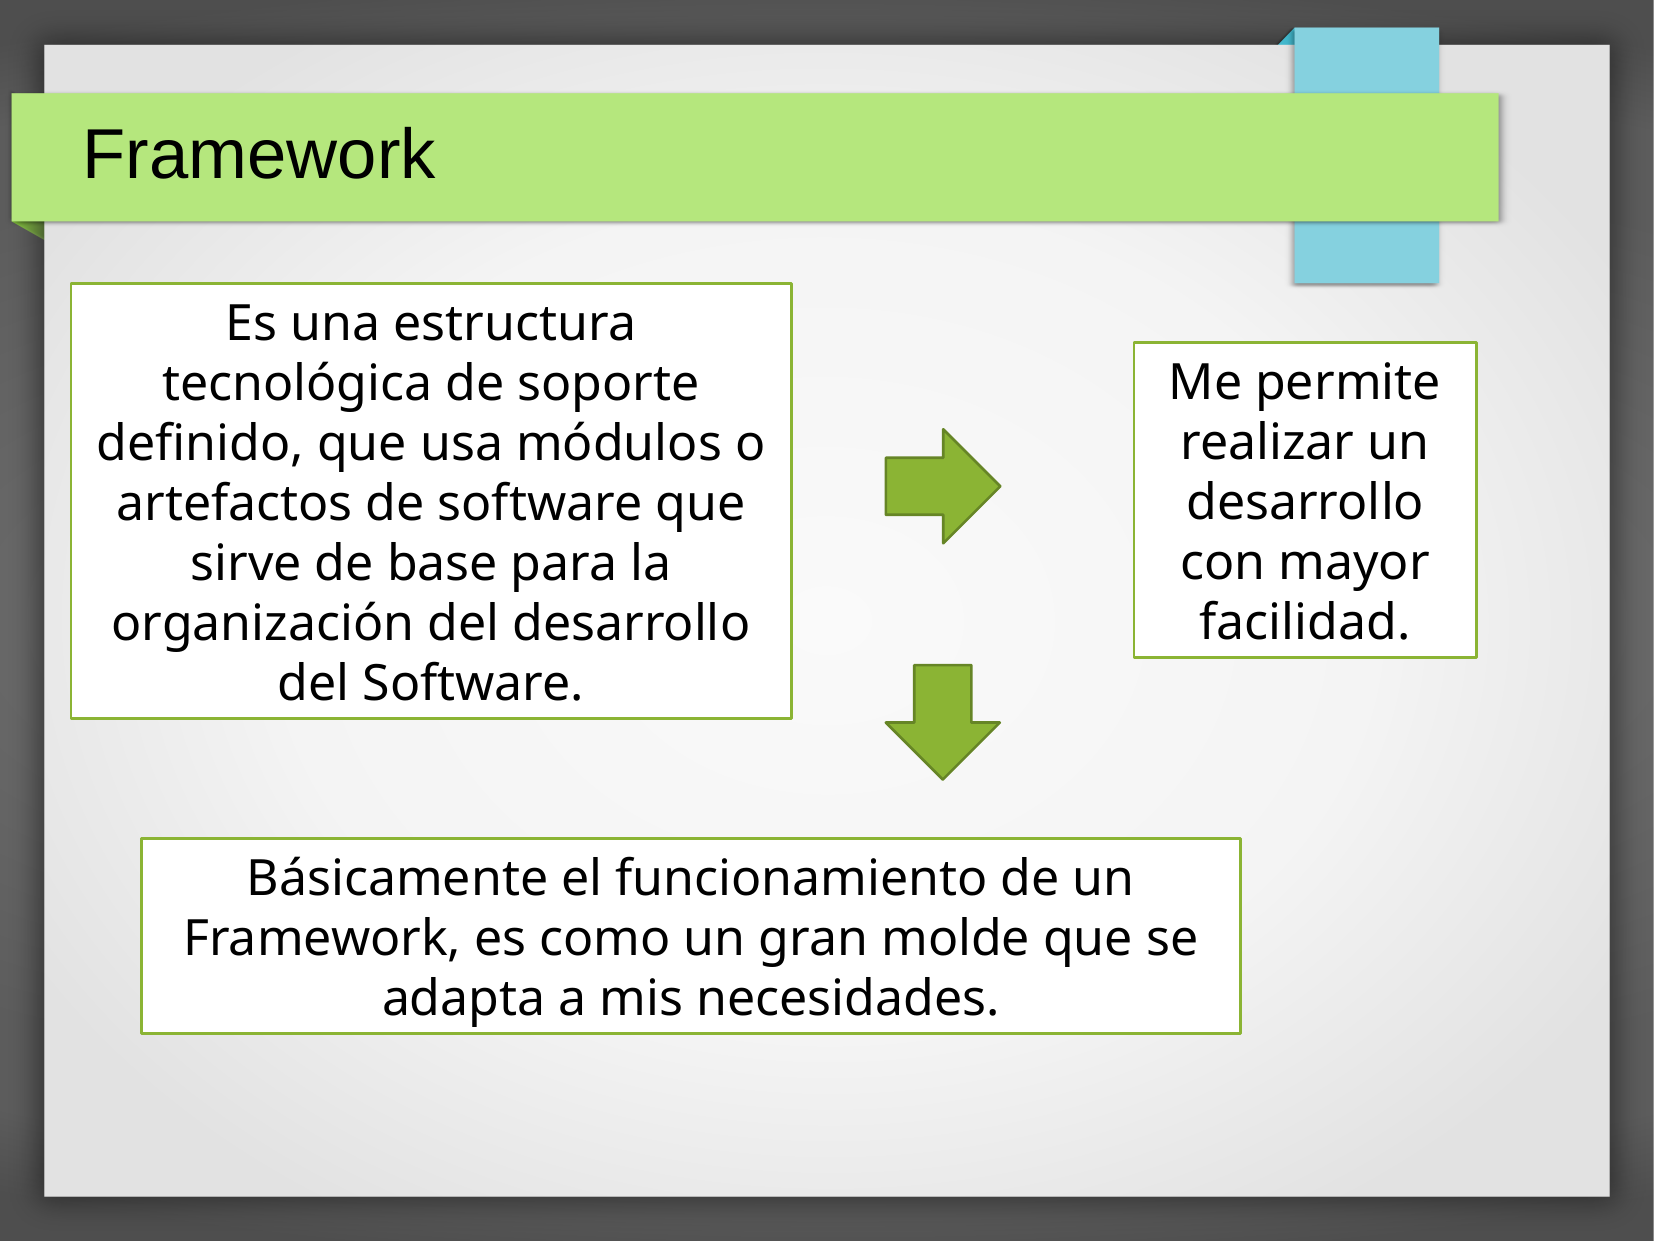

# Framework
Es una estructura tecnológica de soporte definido, que usa módulos o artefactos de software que sirve de base para la organización del desarrollo del Software.
Me permite realizar un desarrollo con mayor facilidad.
Básicamente el funcionamiento de un Framework, es como un gran molde que se adapta a mis necesidades.